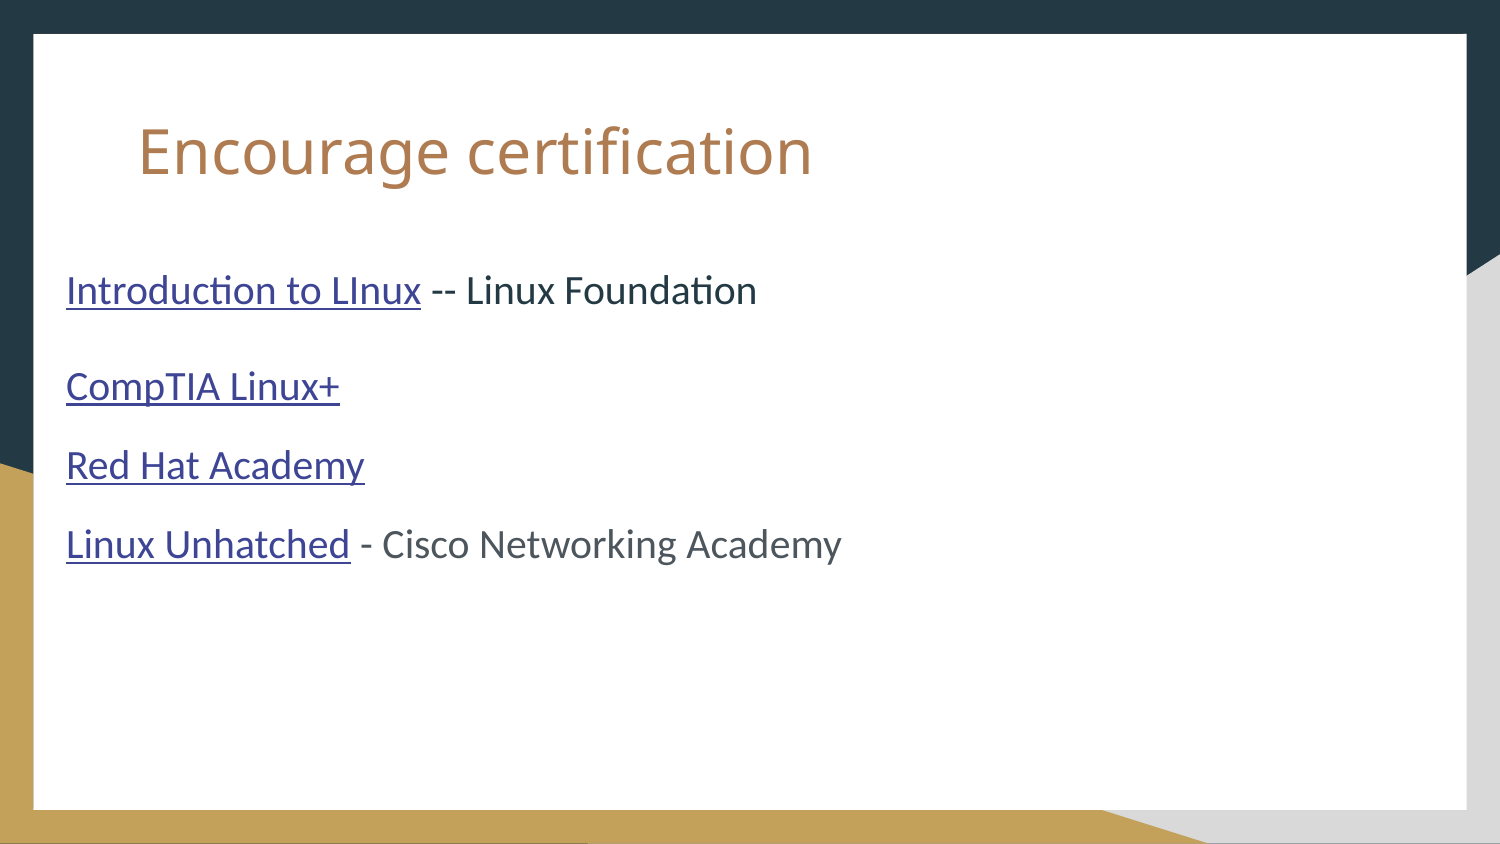

# Encourage certification
Introduction to LInux -- Linux Foundation
CompTIA Linux+
Red Hat Academy
Linux Unhatched - Cisco Networking Academy